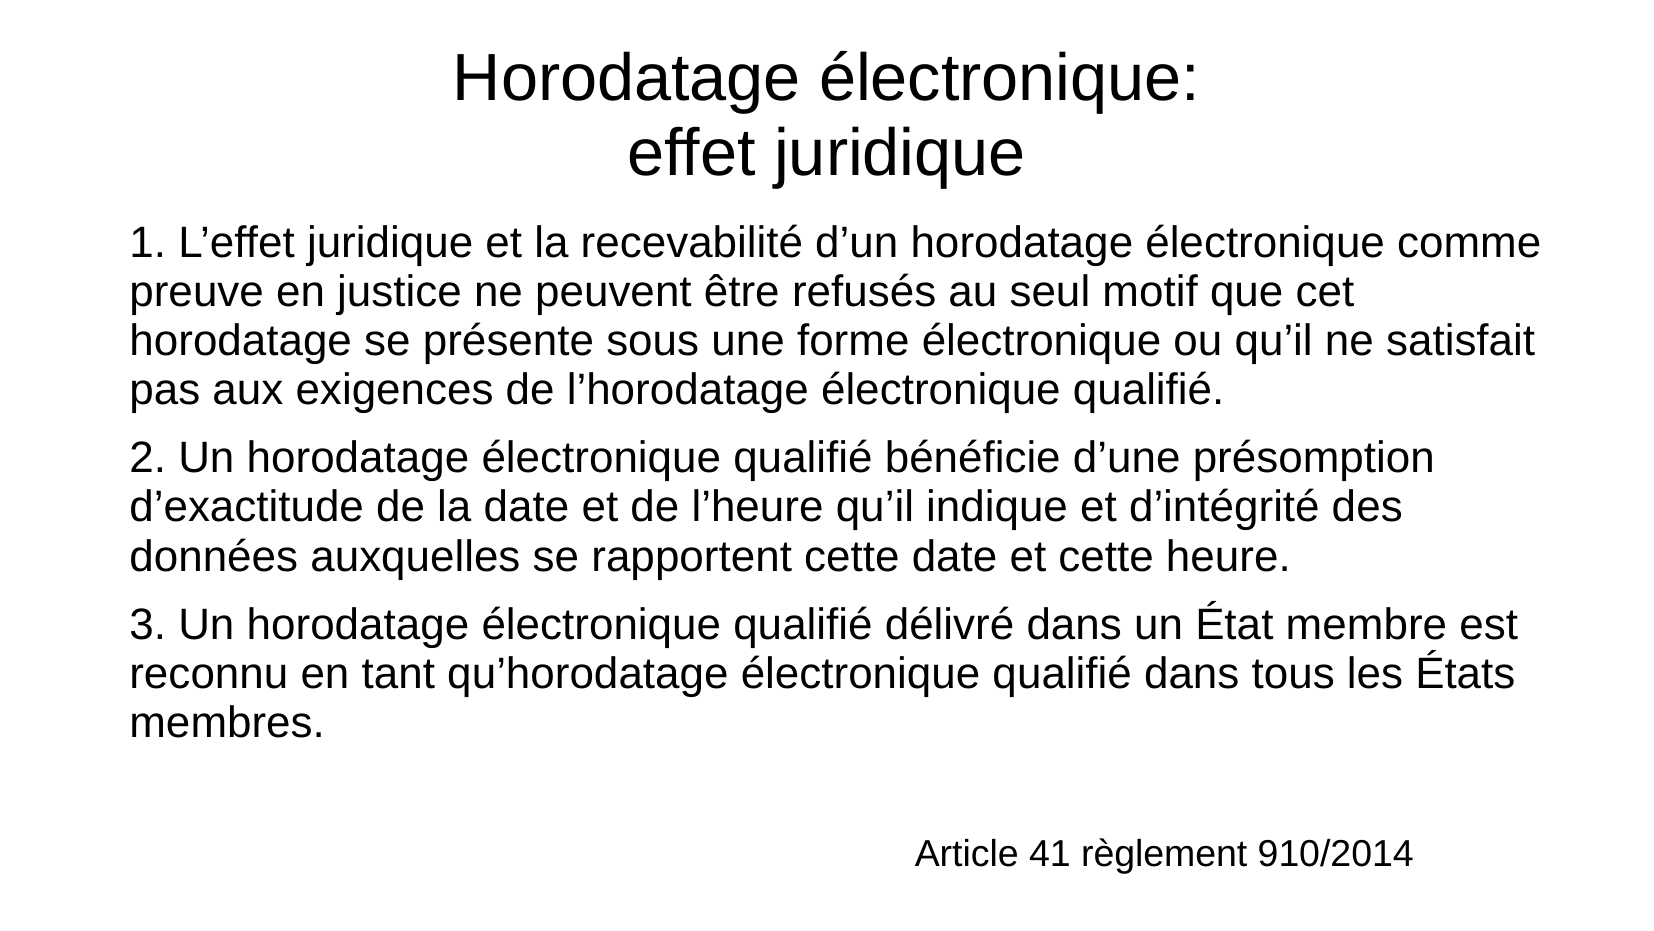

# Horodatage électronique: effet juridique
1. L’effet juridique et la recevabilité d’un horodatage électronique comme preuve en justice ne peuvent être refusés au seul motif que cet horodatage se présente sous une forme électronique ou qu’il ne satisfait pas aux exigences de l’horodatage électronique qualifié.
2. Un horodatage électronique qualifié bénéficie d’une présomption d’exactitude de la date et de l’heure qu’il indique et d’intégrité des données auxquelles se rapportent cette date et cette heure.
3. Un horodatage électronique qualifié délivré dans un État membre est reconnu en tant qu’horodatage électronique qualifié dans tous les États membres.
Article 41 règlement 910/2014